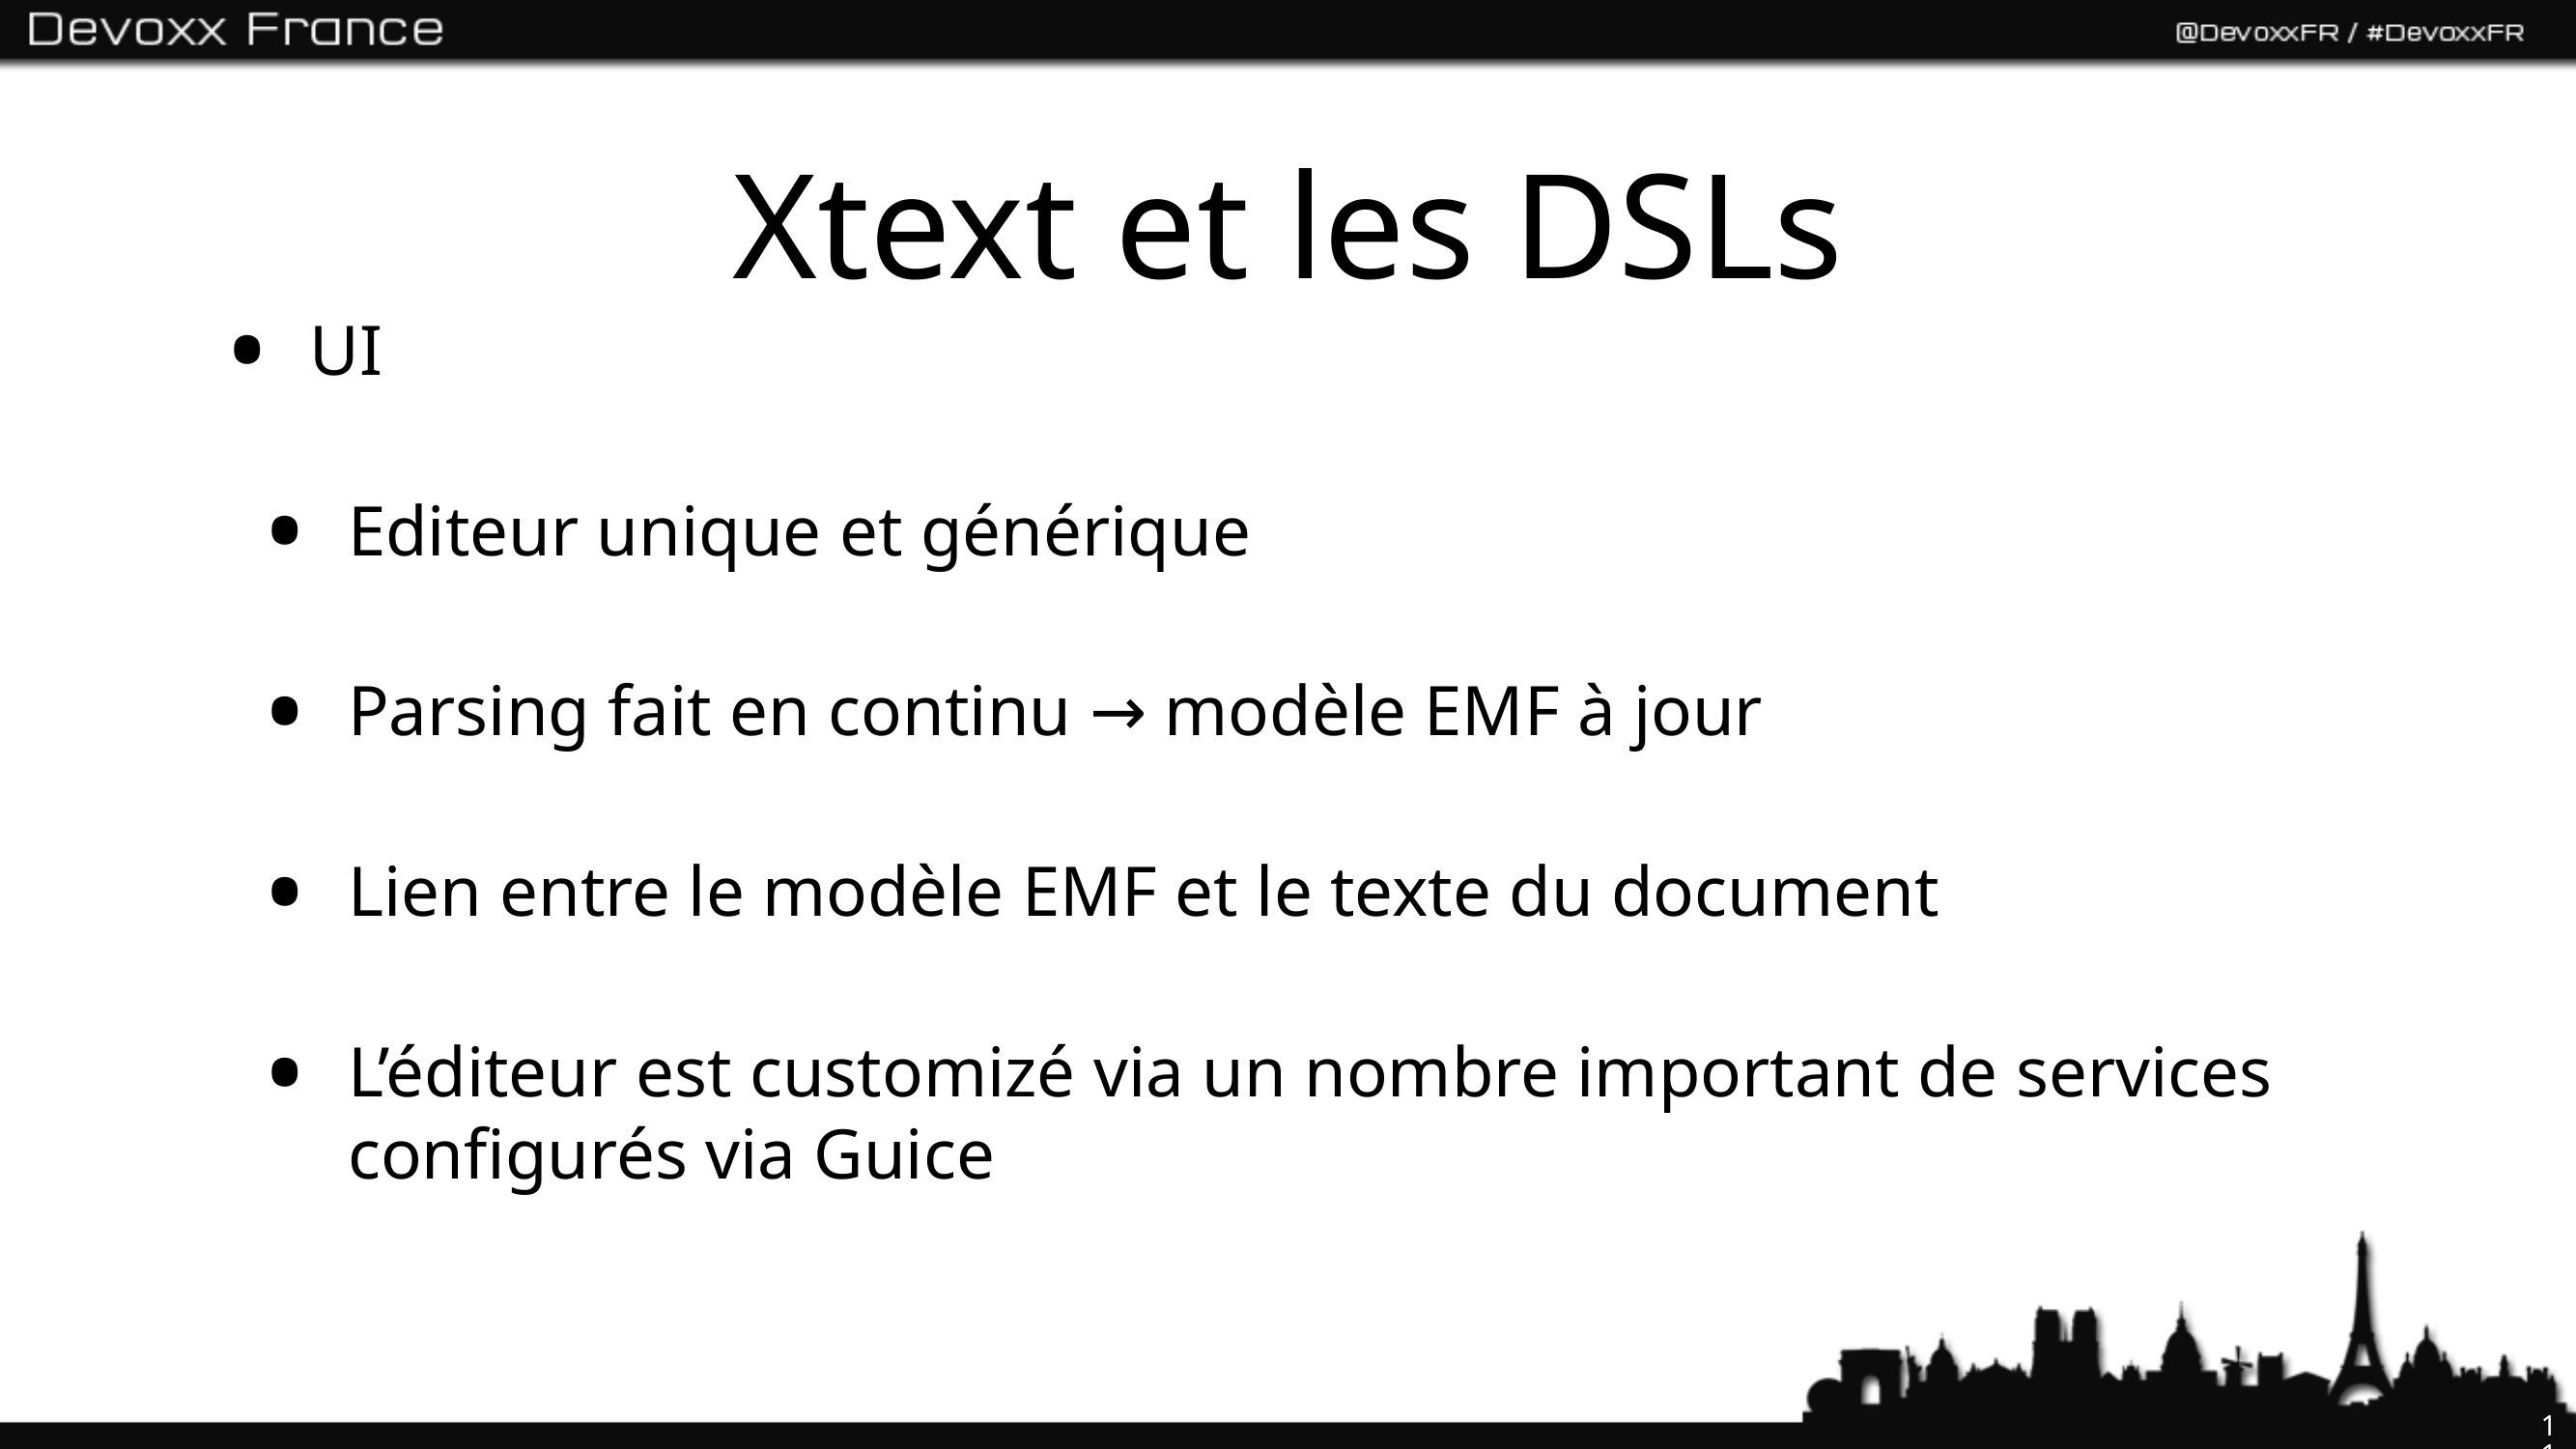

# Xtext et les DSLs
UI
Editeur unique et générique
Parsing fait en continu → modèle EMF à jour
Lien entre le modèle EMF et le texte du document
L’éditeur est customizé via un nombre important de services configurés via Guice
11